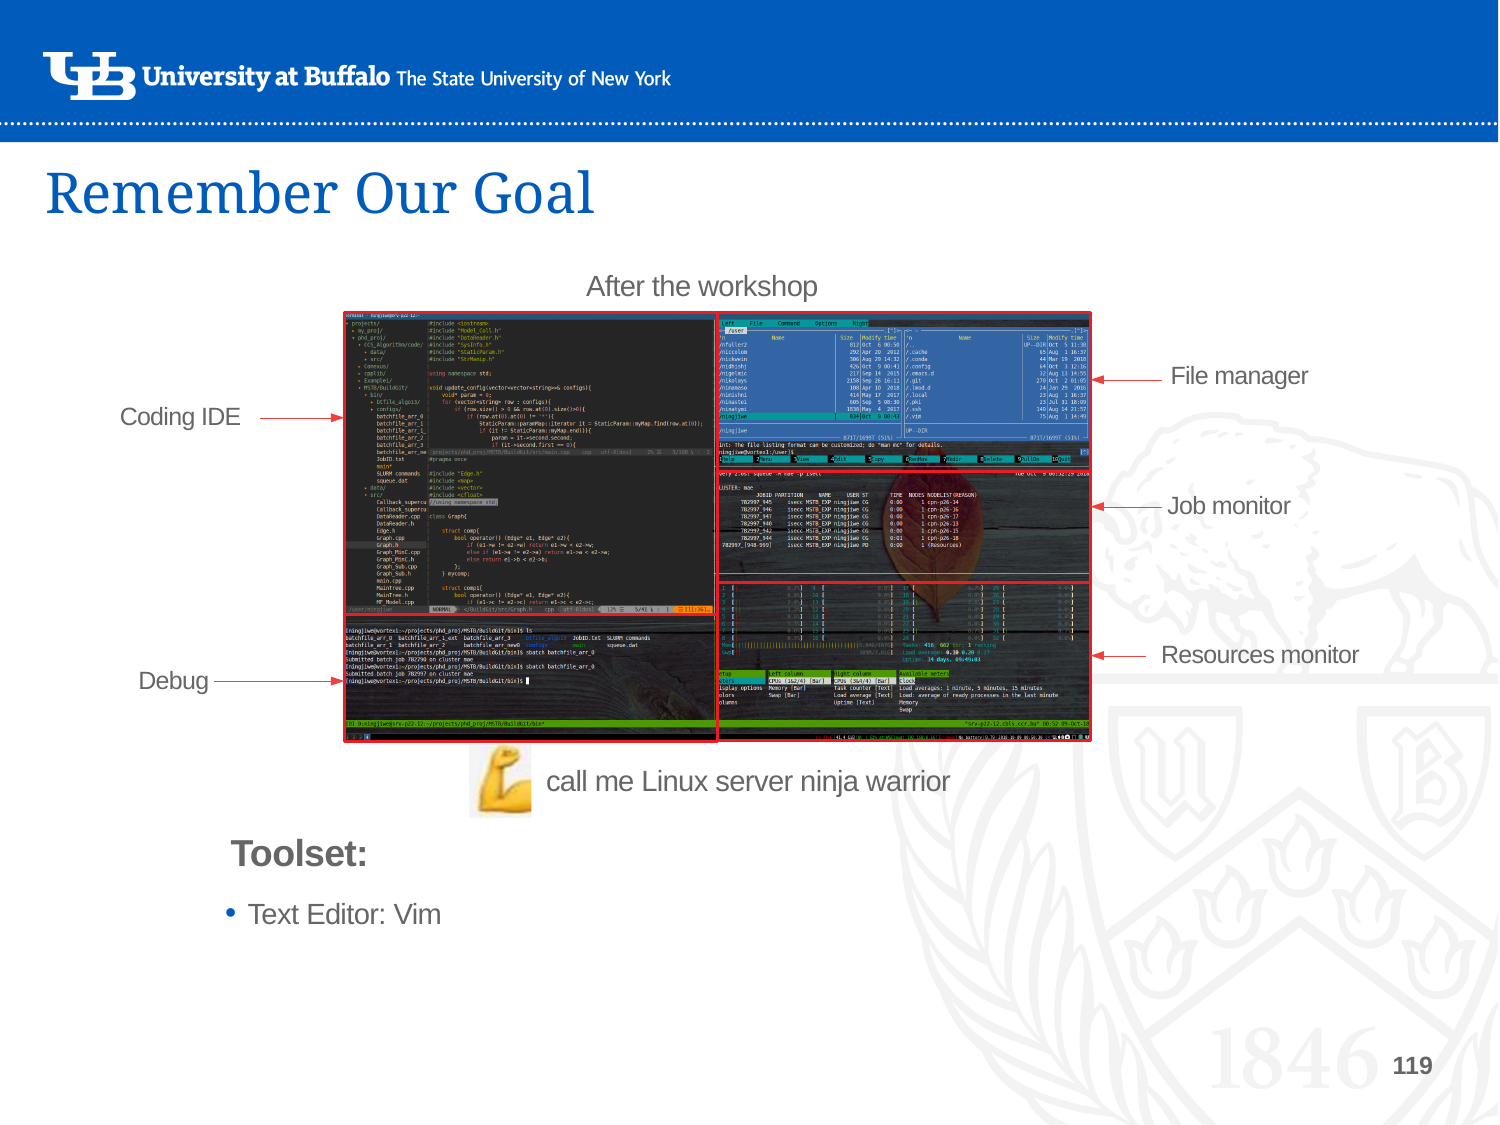

# Remember Our Goal
After the workshop
File manager
Coding IDE
Job monitor
Resources monitor
Debug
call me Linux server ninja warrior
Toolset:
Text Editor: Vim